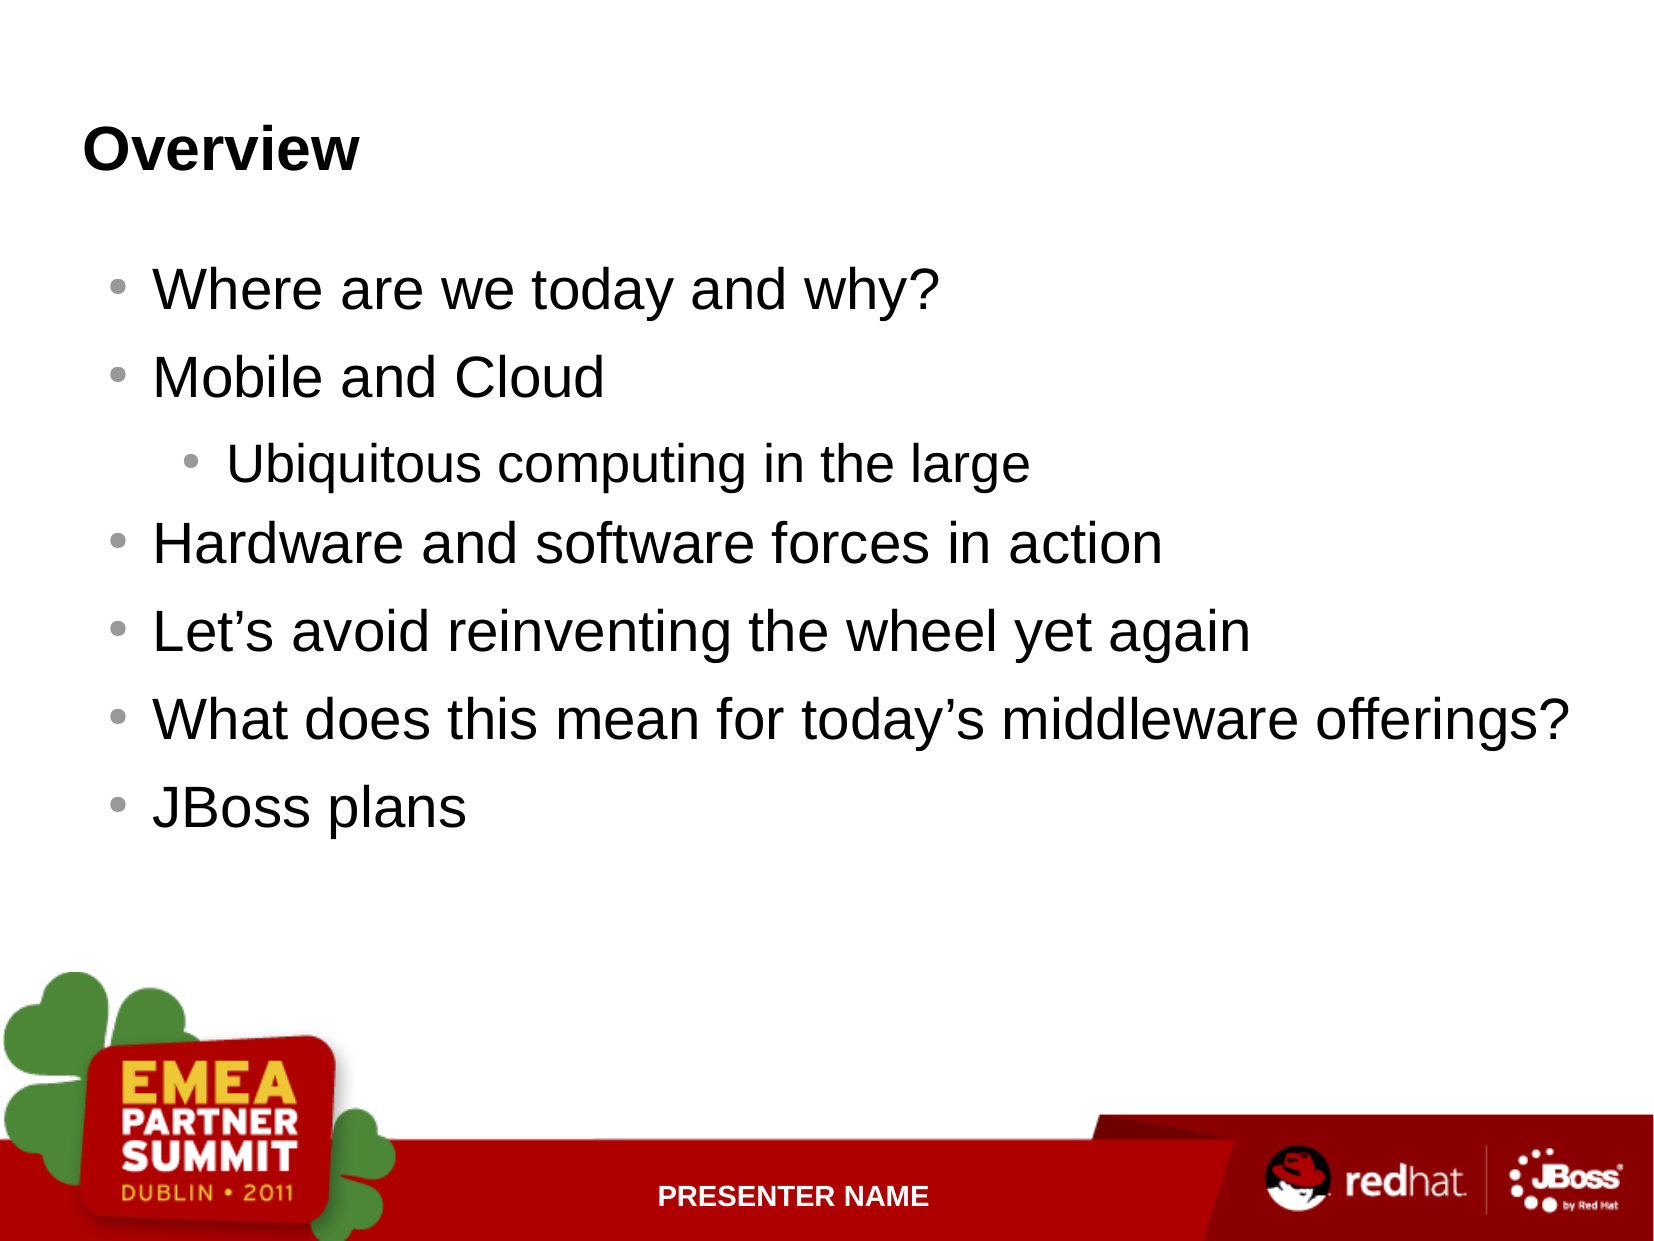

# Overview
Where are we today and why?
Mobile and Cloud
Ubiquitous computing in the large
Hardware and software forces in action
Let’s avoid reinventing the wheel yet again
What does this mean for today’s middleware offerings?
JBoss plans